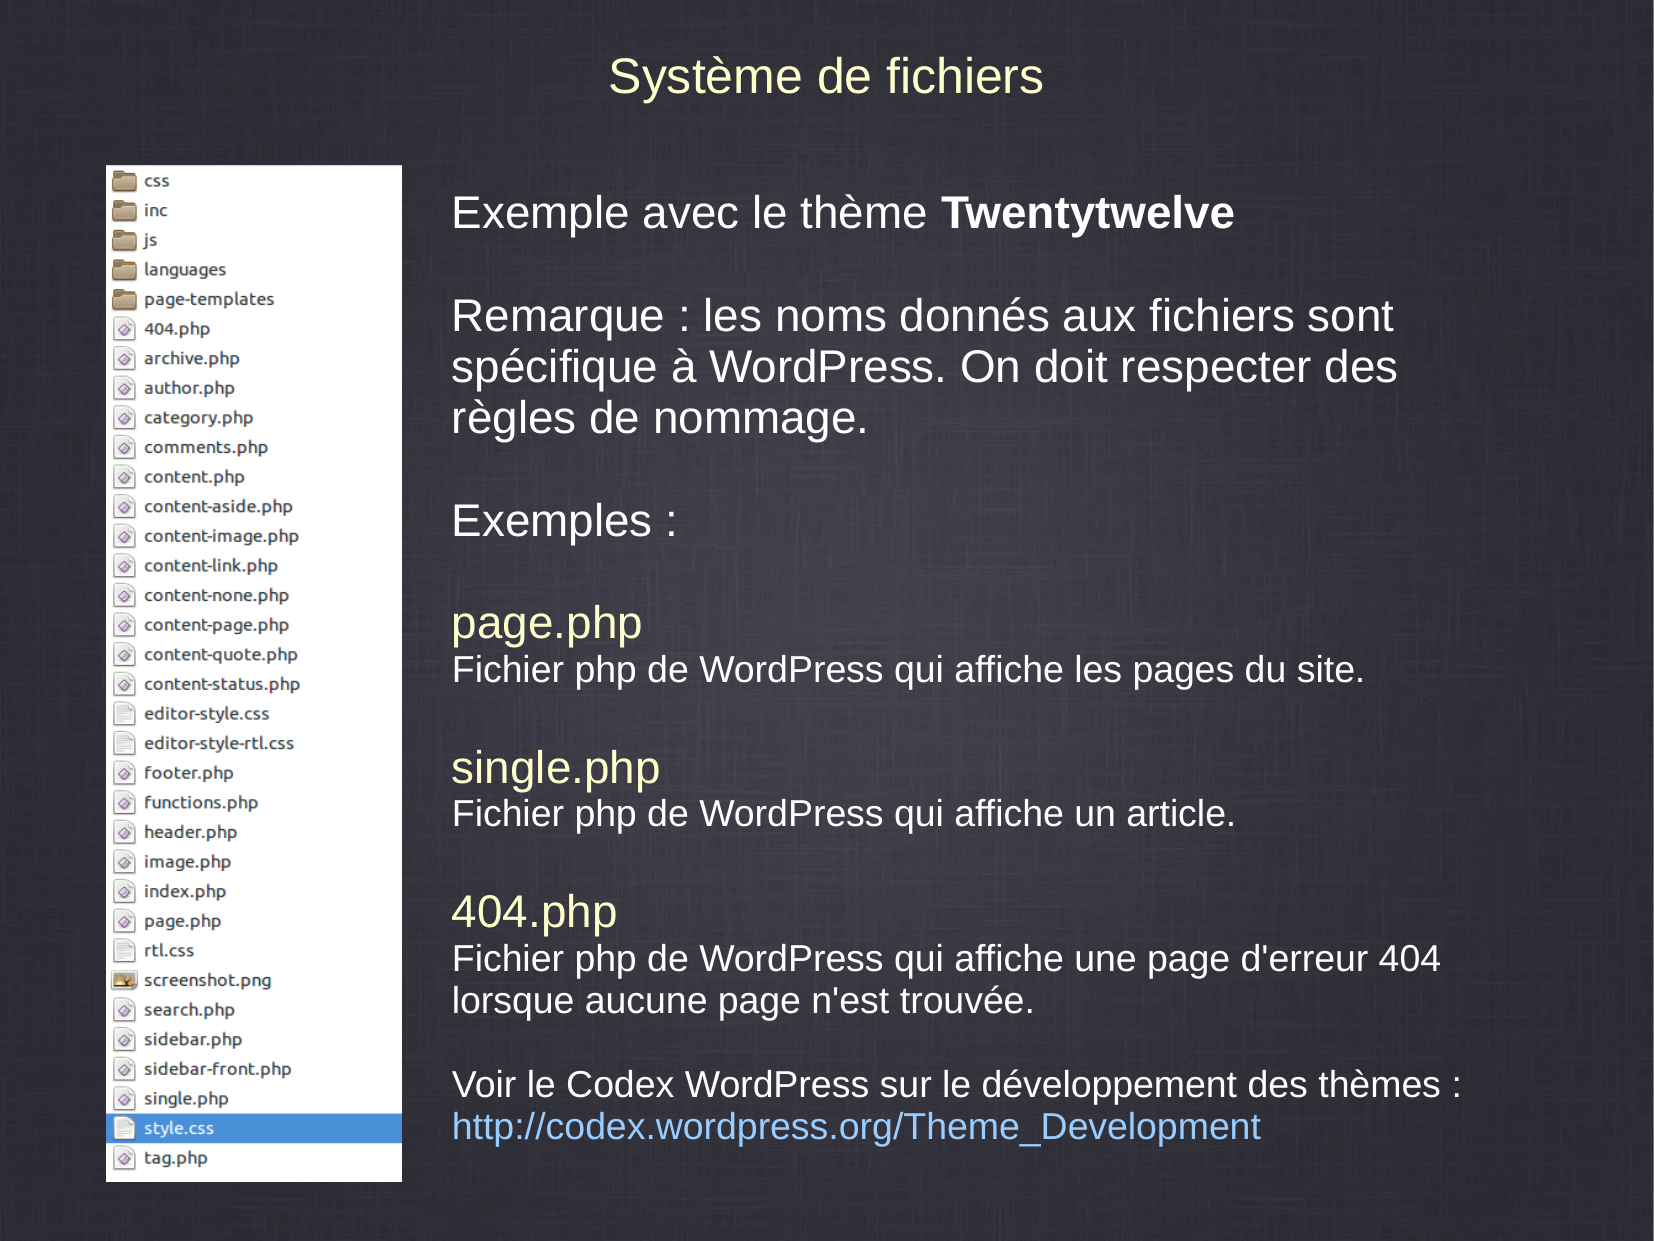

Système de fichiers
Exemple avec le thème Twentytwelve
Remarque : les noms donnés aux fichiers sont spécifique à WordPress. On doit respecter des règles de nommage.
Exemples :
page.php
Fichier php de WordPress qui affiche les pages du site.
single.php
Fichier php de WordPress qui affiche un article.
404.php
Fichier php de WordPress qui affiche une page d'erreur 404 lorsque aucune page n'est trouvée.
Voir le Codex WordPress sur le développement des thèmes :
http://codex.wordpress.org/Theme_Development